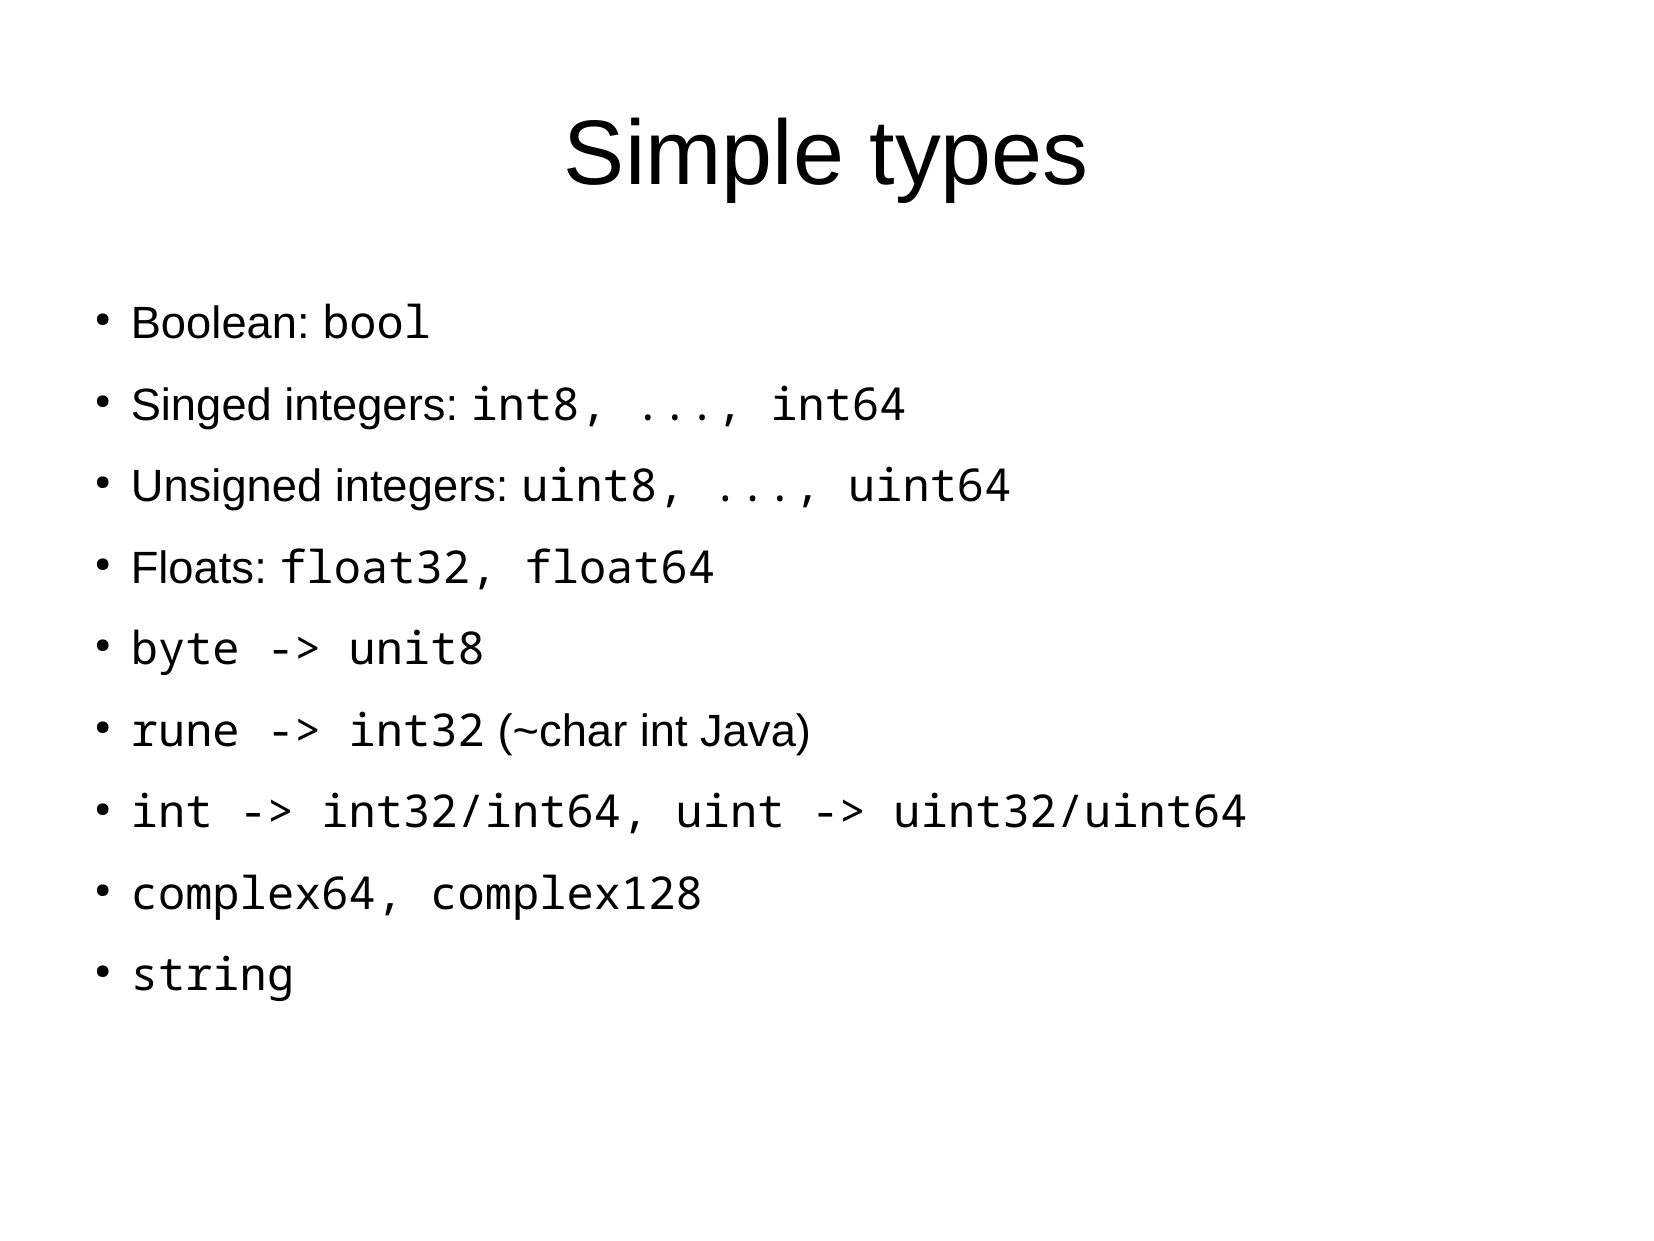

# Simple types
Boolean: bool
Singed integers: int8, ..., int64
Unsigned integers: uint8, ..., uint64
Floats: float32, float64
byte -> unit8
rune -> int32 (~char int Java)
int -> int32/int64, uint -> uint32/uint64
complex64, complex128
string